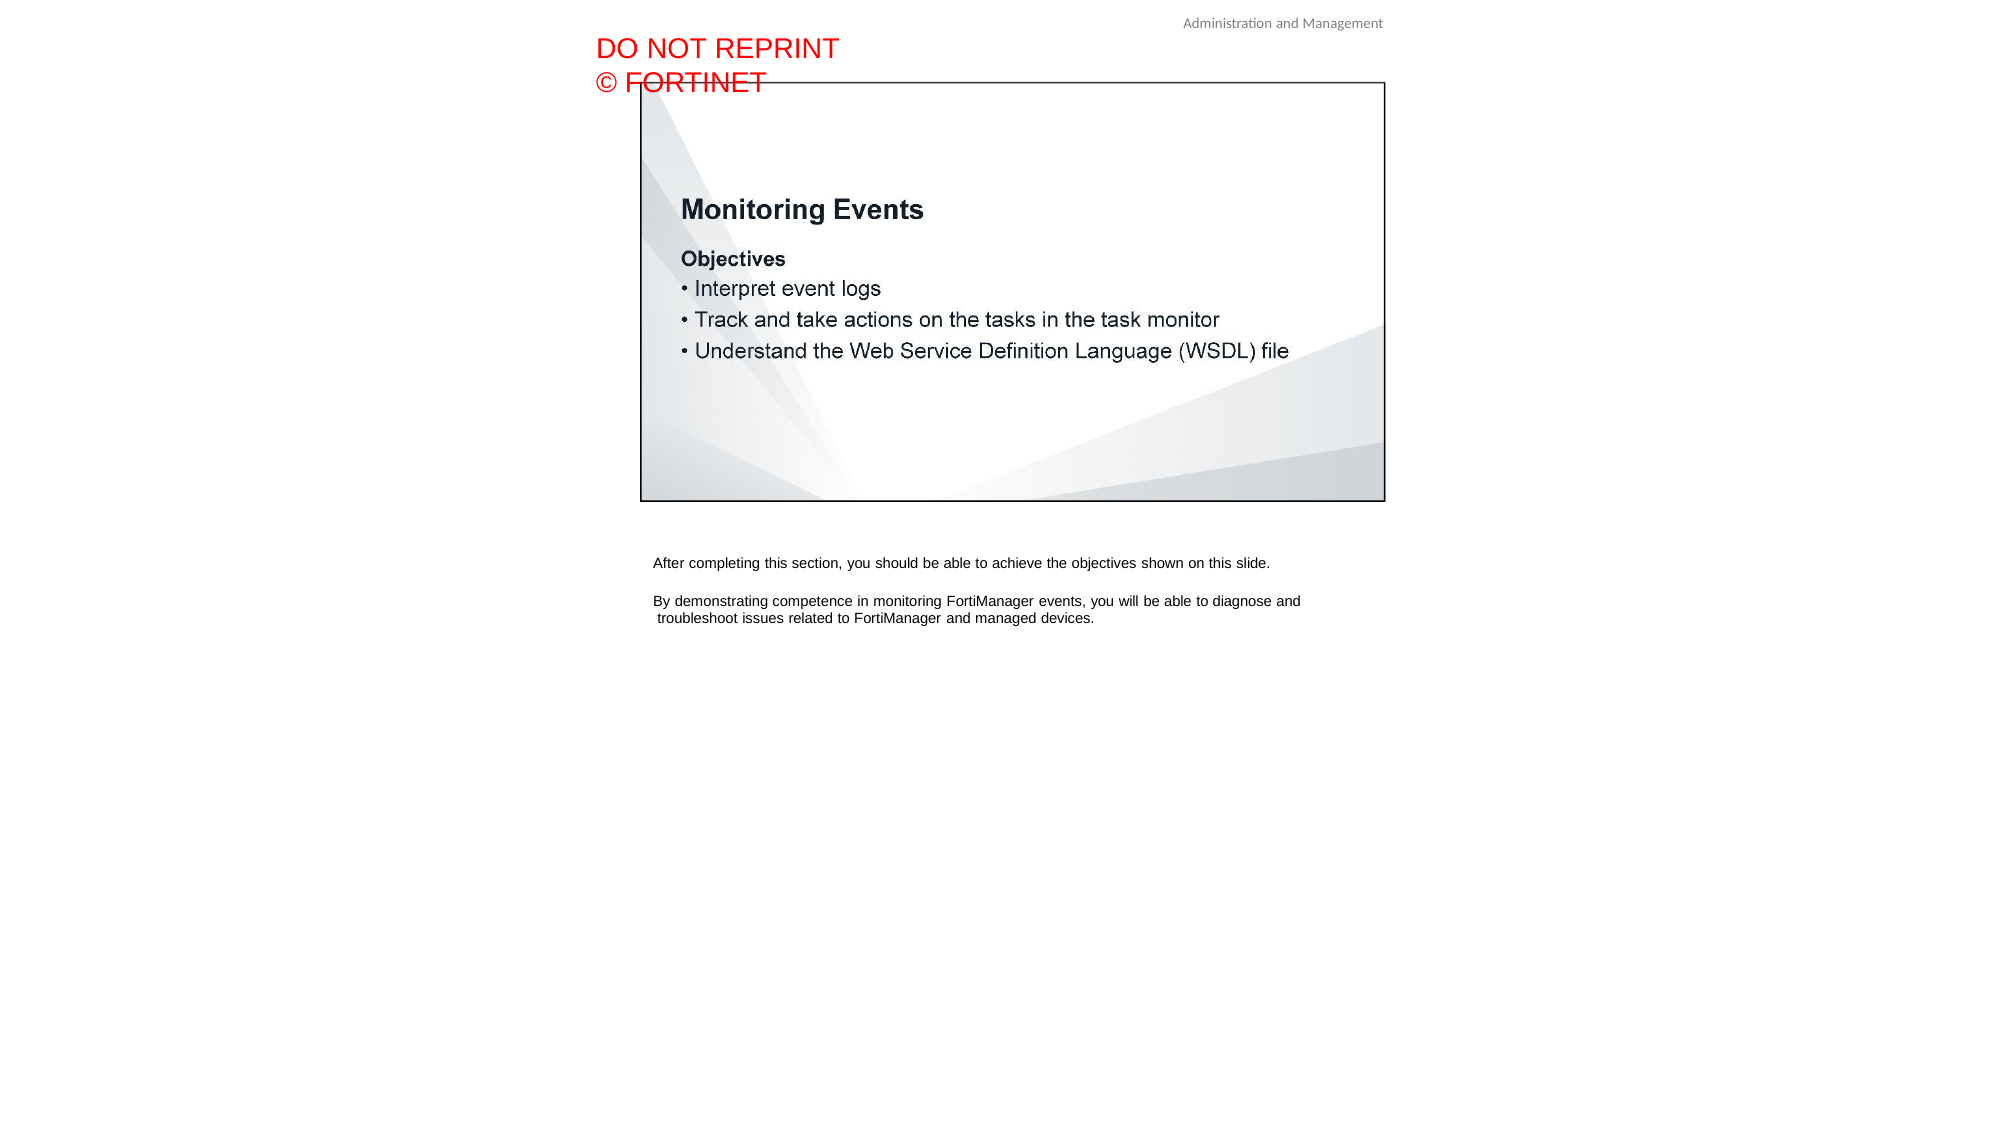

Administration and Management
DO NOT REPRINT
© FORTINET
After completing this section, you should be able to achieve the objectives shown on this slide.
By demonstrating competence in monitoring FortiManager events, you will be able to diagnose and troubleshoot issues related to FortiManager and managed devices.
FortiManager 6.2 Study Guide
1